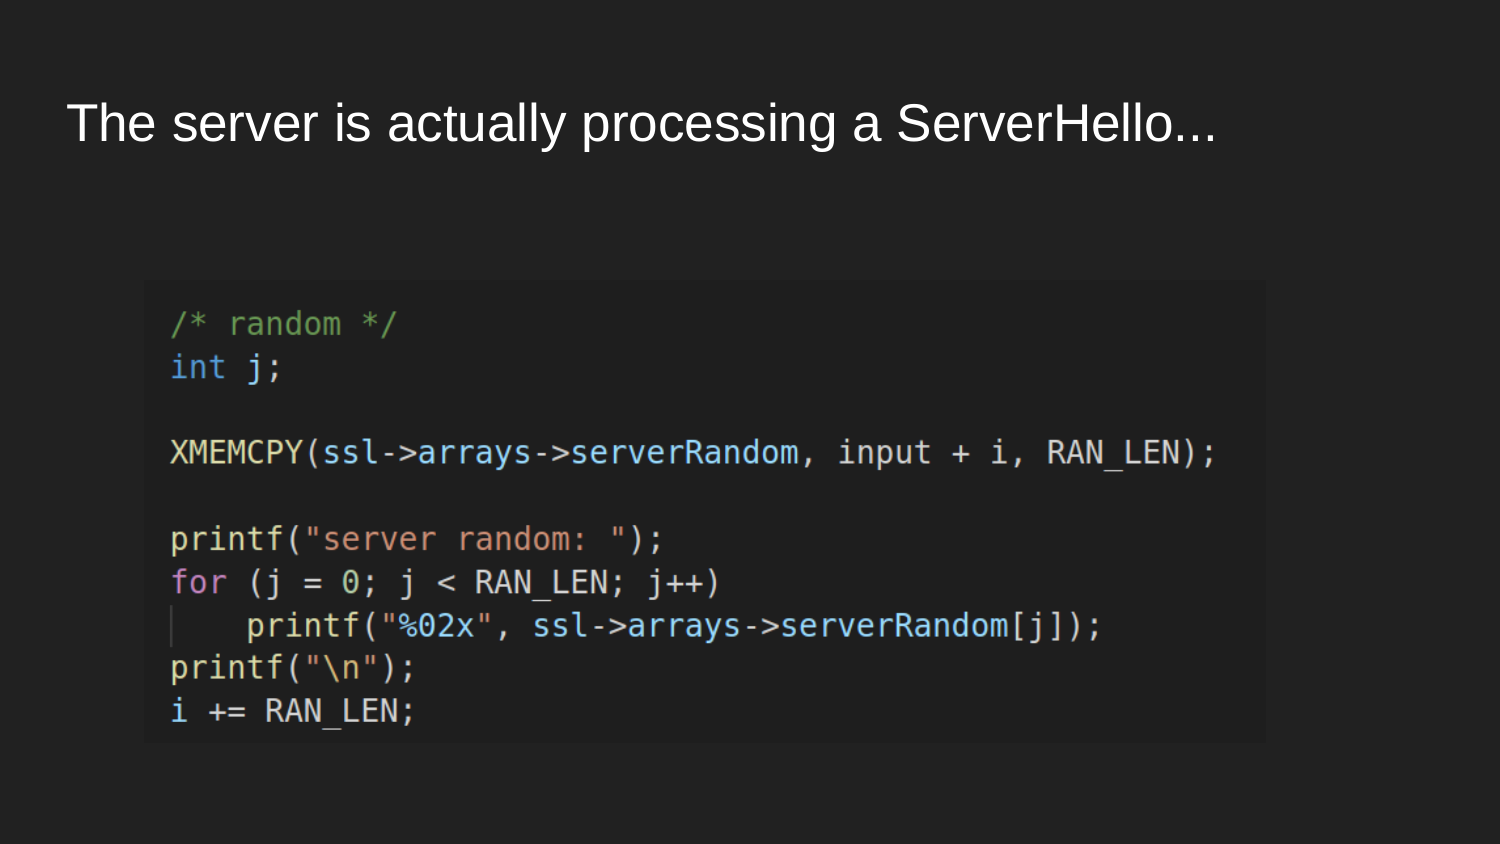

# The server is actually processing a ServerHello...